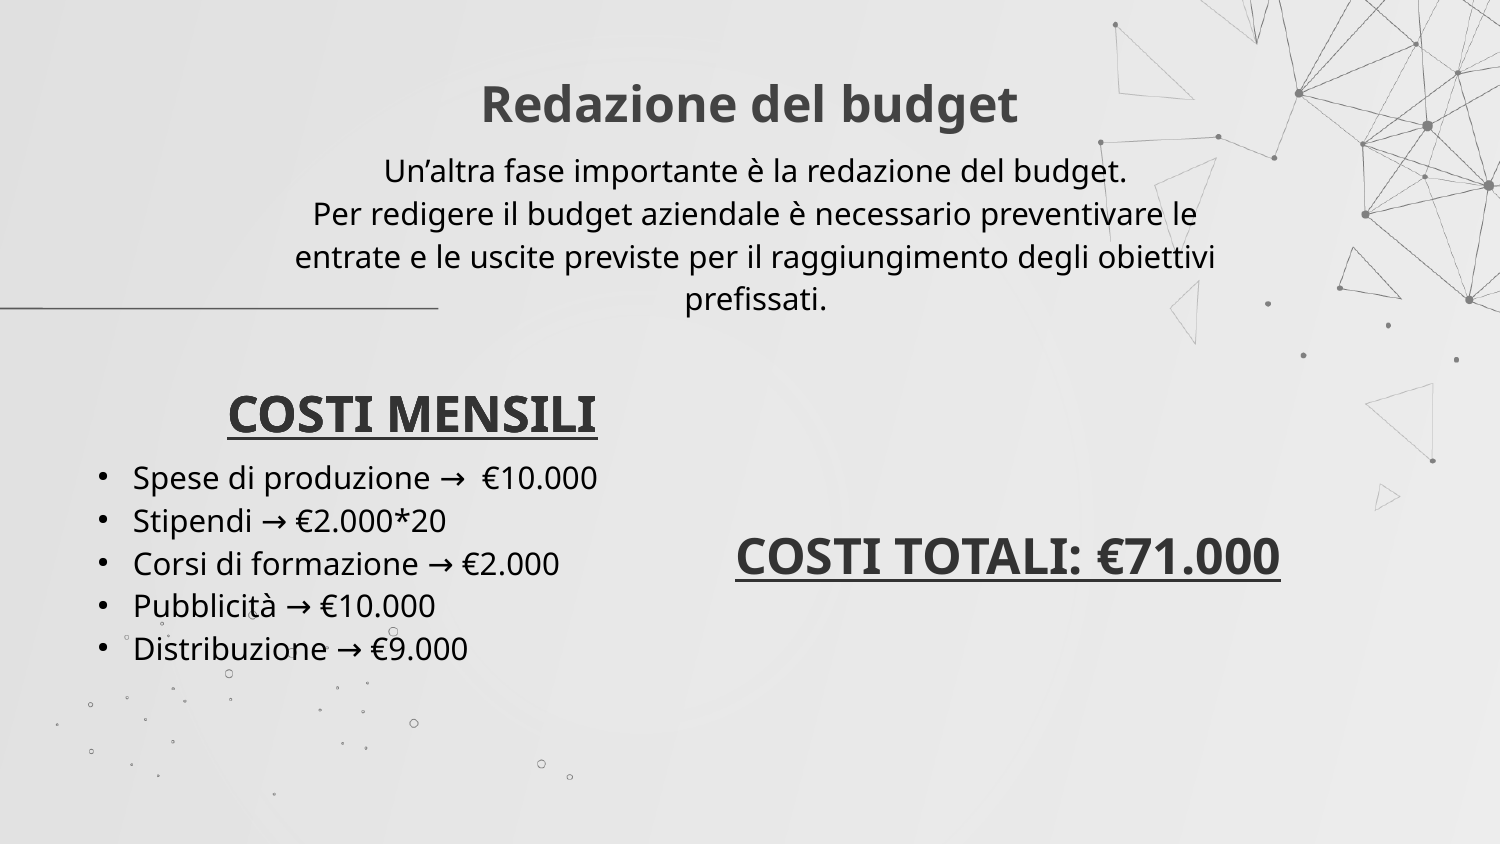

# Redazione del budget
Un’altra fase importante è la redazione del budget.
Per redigere il budget aziendale è necessario preventivare le entrate e le uscite previste per il raggiungimento degli obiettivi prefissati.
COSTI MENSILI
COSTI MENSILI
COSTI MENSILI
Spese di produzione → €10.000
Stipendi → €2.000*20
Corsi di formazione → €2.000
Pubblicità → €10.000
Distribuzione → €9.000
COSTI TOTALI: €71.000